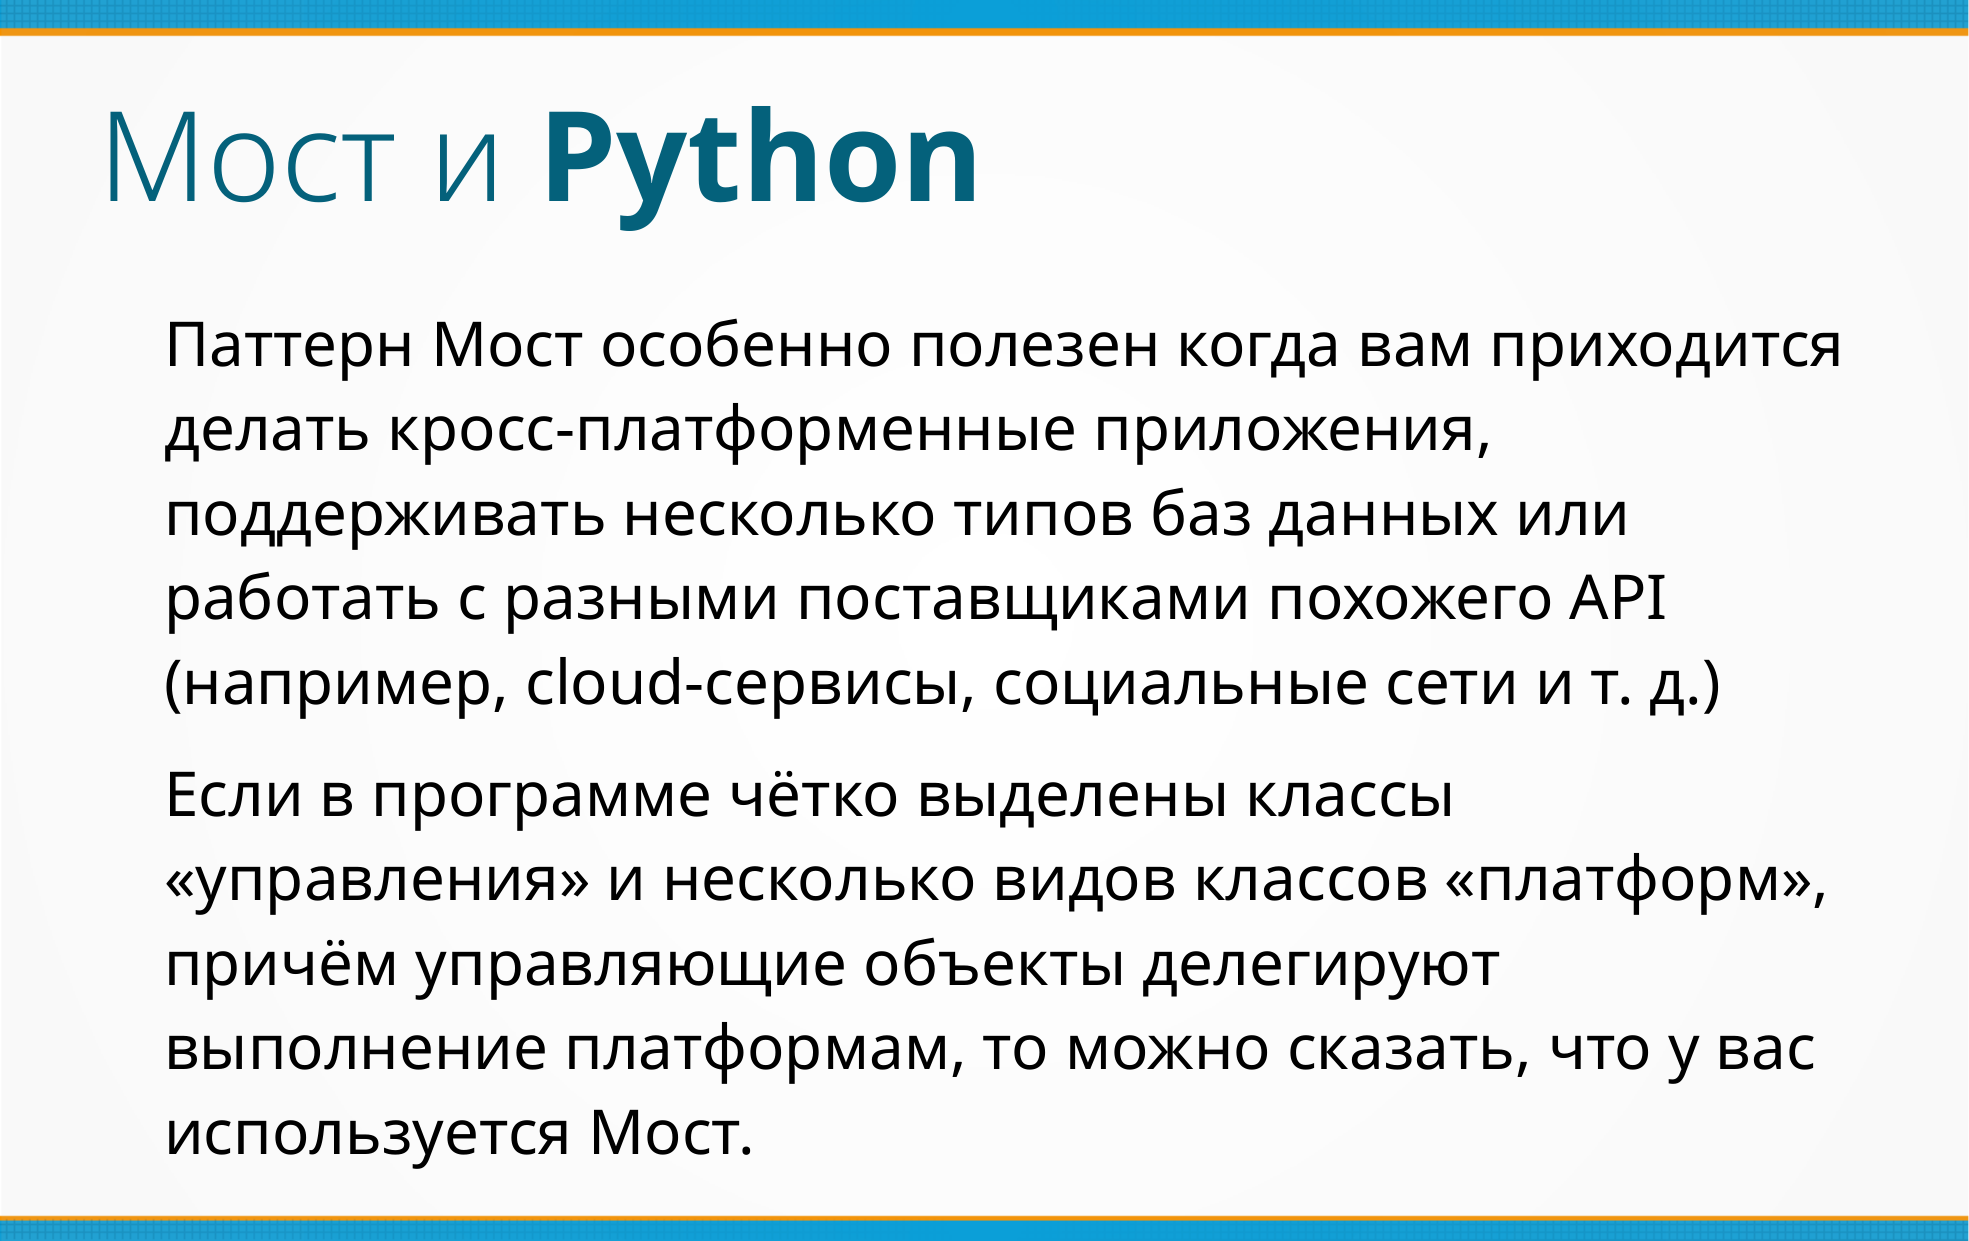

# Мост и Python
Паттерн Мост особенно полезен когда вам приходится делать кросс-платформенные приложения, поддерживать несколько типов баз данных или работать с разными поставщиками похожего API (например, cloud-сервисы, социальные сети и т. д.)
Если в программе чётко выделены классы «управления» и несколько видов классов «платформ», причём управляющие объекты делегируют выполнение платформам, то можно сказать, что у вас используется Мост.